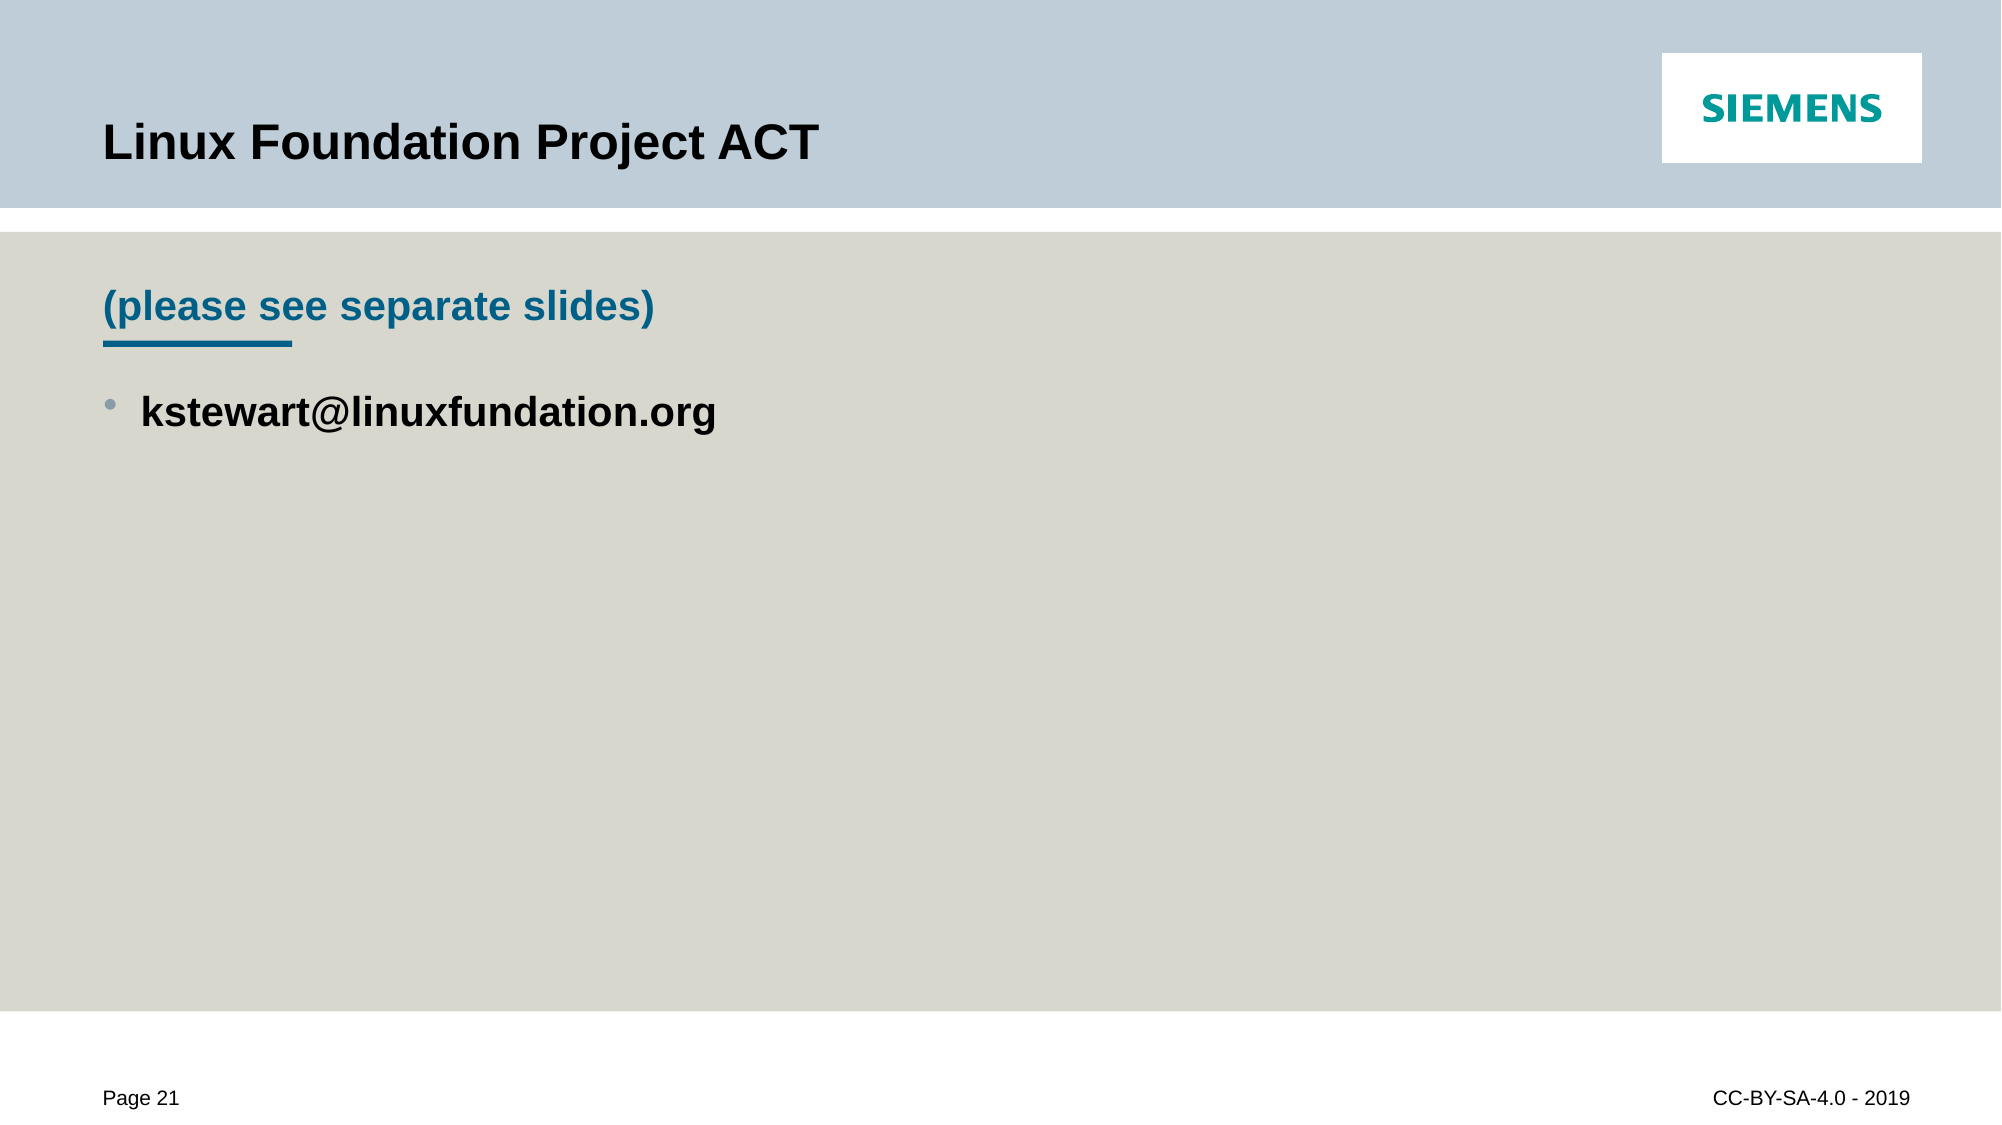

# Linux Foundation Project ACT
(please see separate slides)
kstewart@linuxfundation.org